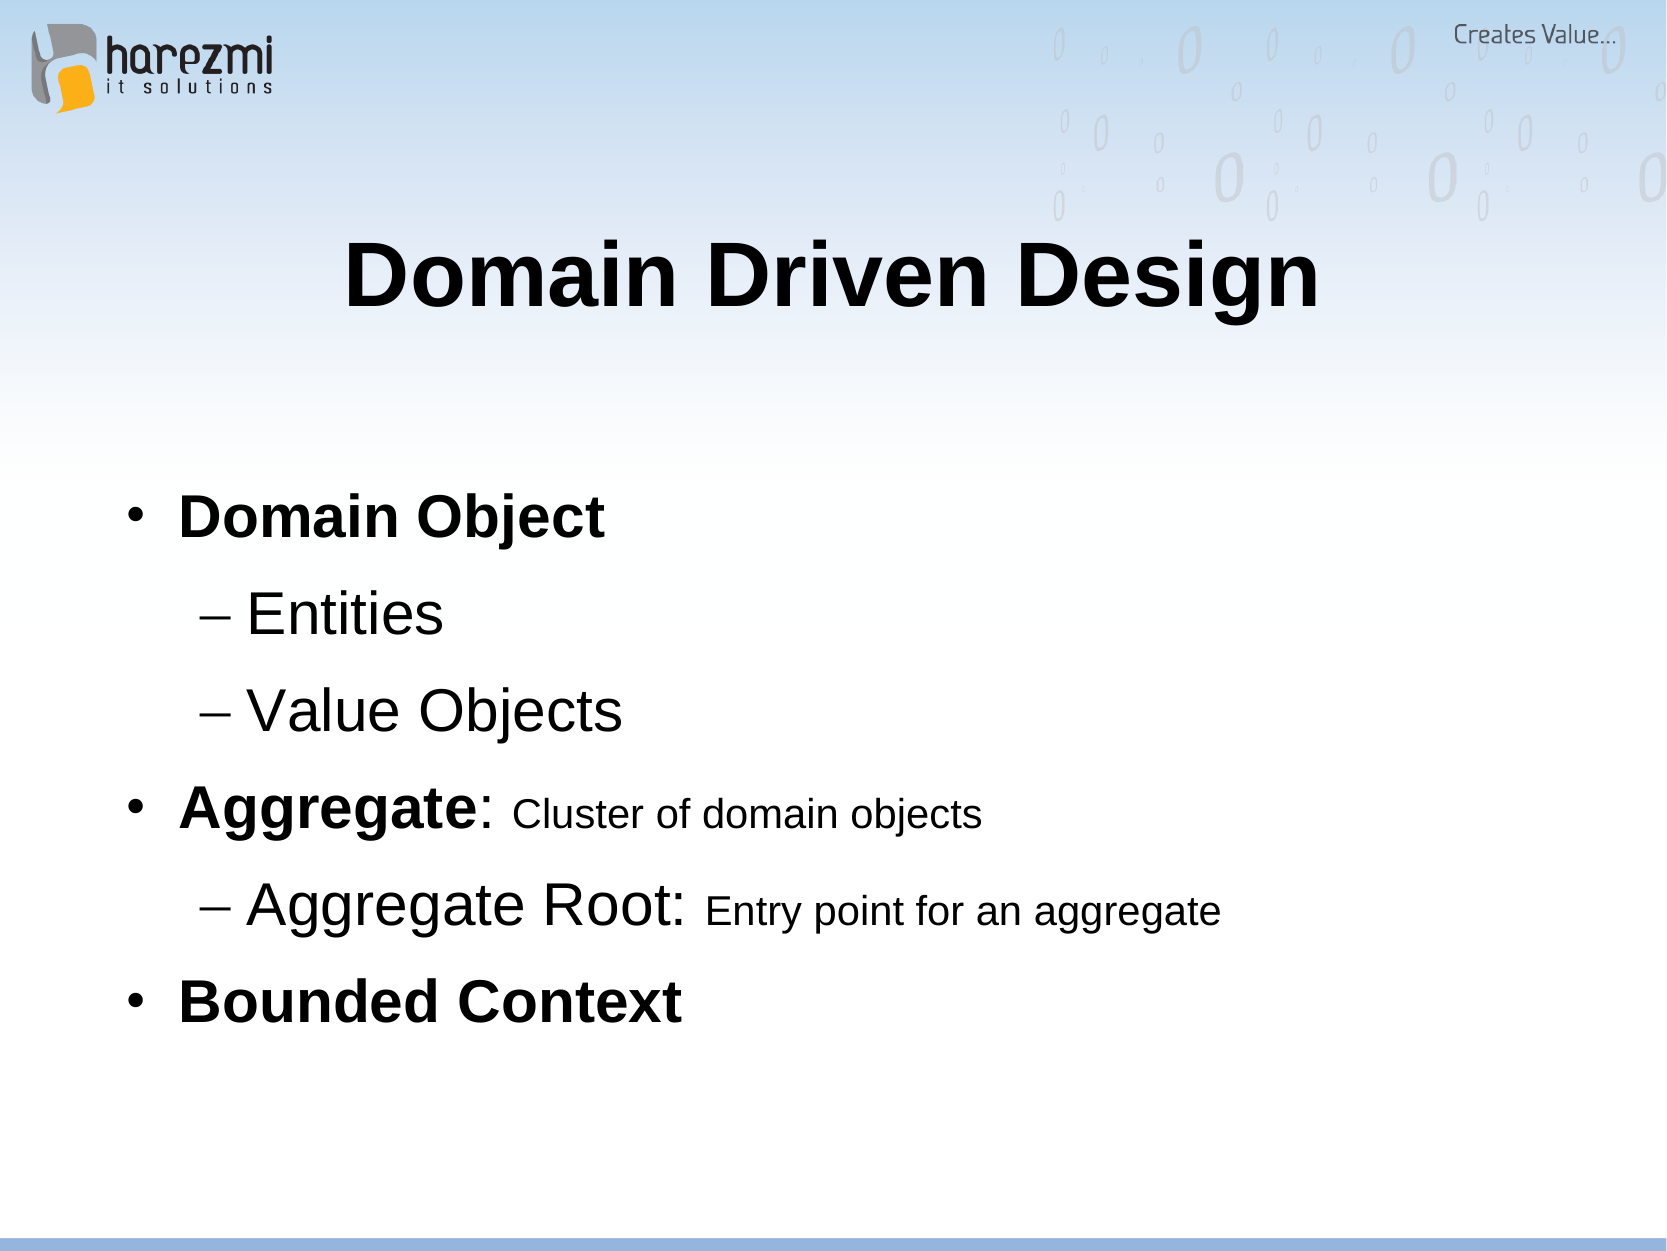

Domain Driven Design
Domain Object
Entities
Value Objects
Aggregate: Cluster of domain objects
Aggregate Root: Entry point for an aggregate
Bounded Context